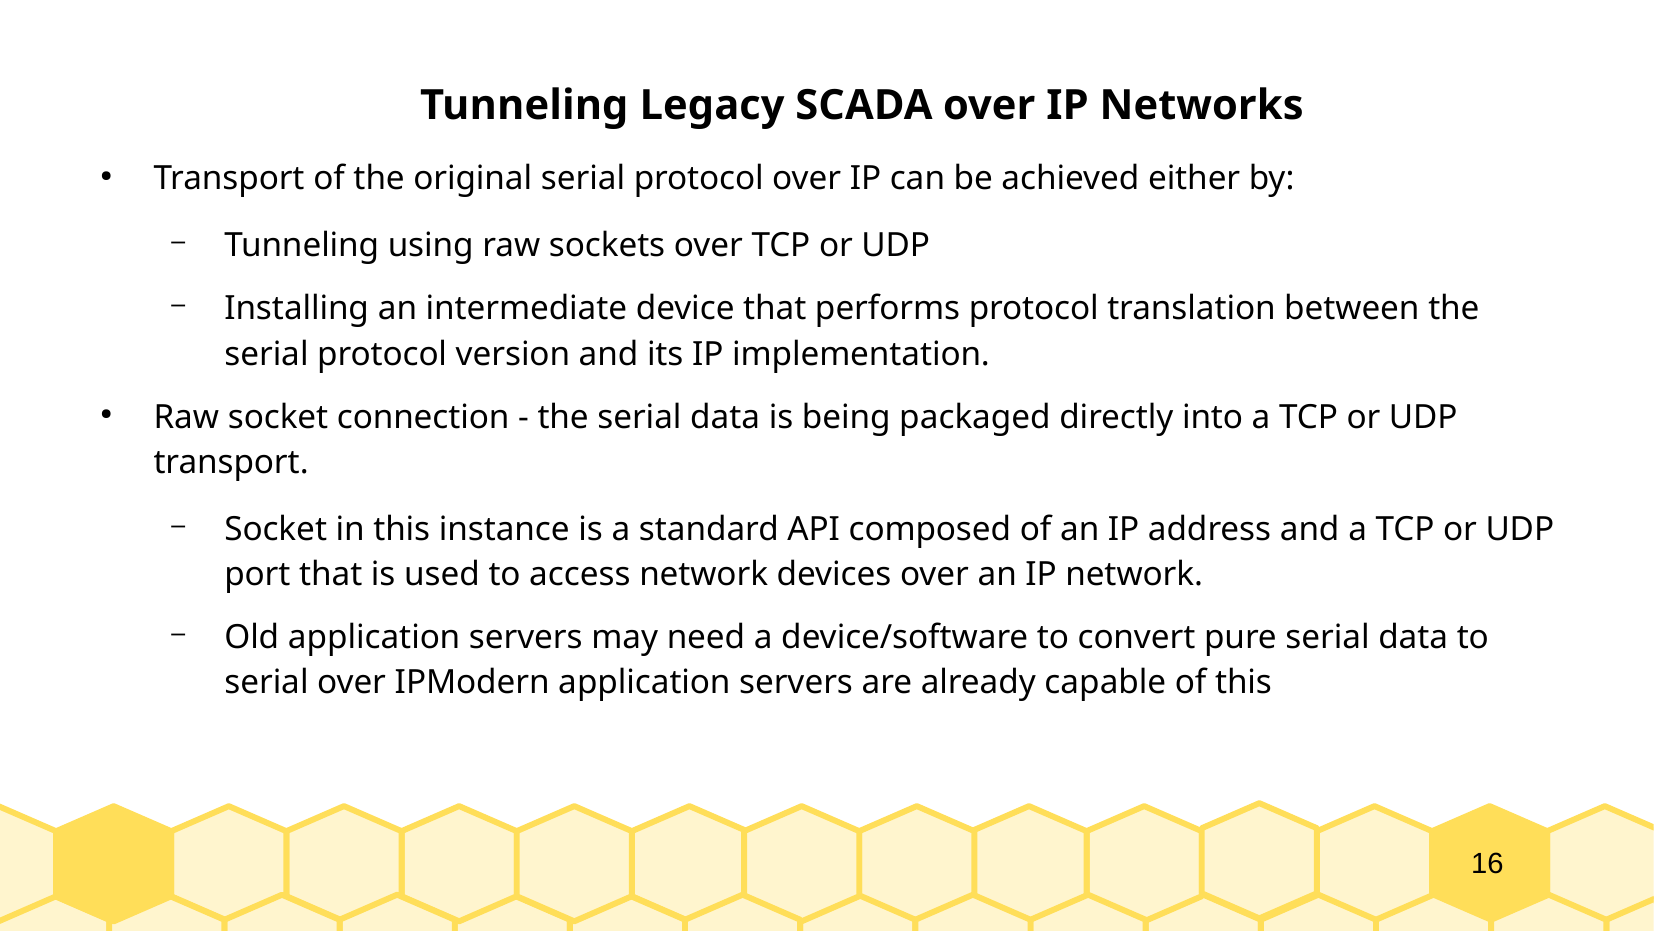

# Tunneling Legacy SCADA over IP Networks
Transport of the original serial protocol over IP can be achieved either by:
Tunneling using raw sockets over TCP or UDP
Installing an intermediate device that performs protocol translation between the serial protocol version and its IP implementation.
Raw socket connection - the serial data is being packaged directly into a TCP or UDP transport.
Socket in this instance is a standard API composed of an IP address and a TCP or UDP port that is used to access network devices over an IP network.
Old application servers may need a device/software to convert pure serial data to serial over IPModern application servers are already capable of this